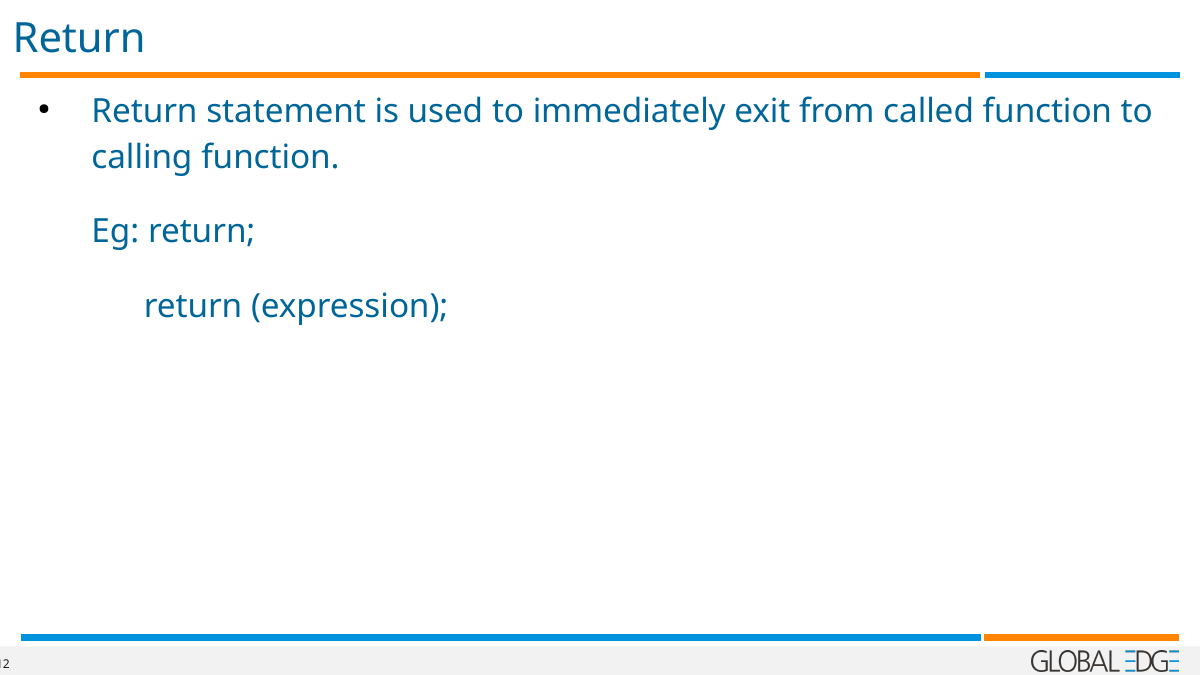

# Return
Return statement is used to immediately exit from called function to calling function.
Eg: return;
 return (expression);